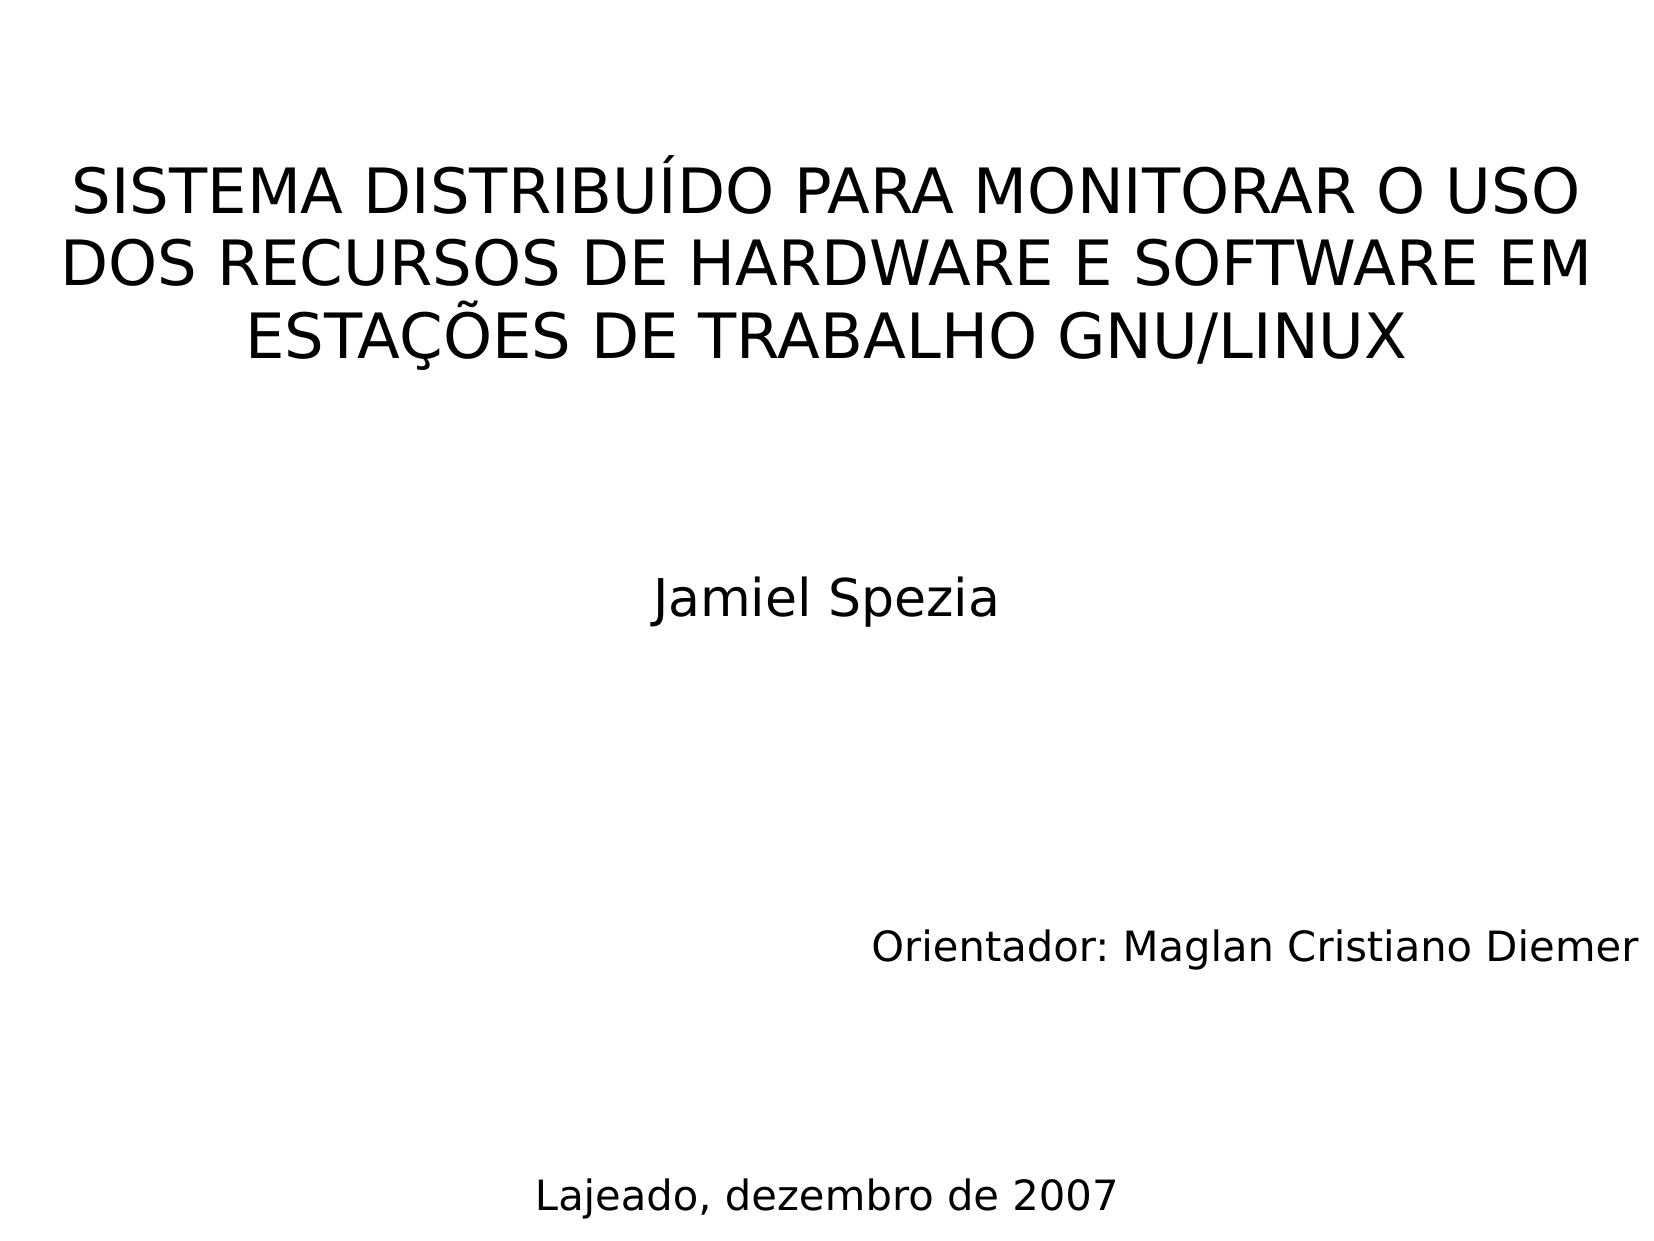

SISTEMA DISTRIBUÍDO PARA MONITORAR O USO DOS RECURSOS DE HARDWARE E SOFTWARE EM ESTAÇÕES DE TRABALHO GNU/LINUX
Jamiel Spezia
Orientador: Maglan Cristiano Diemer
Lajeado, dezembro de 2007